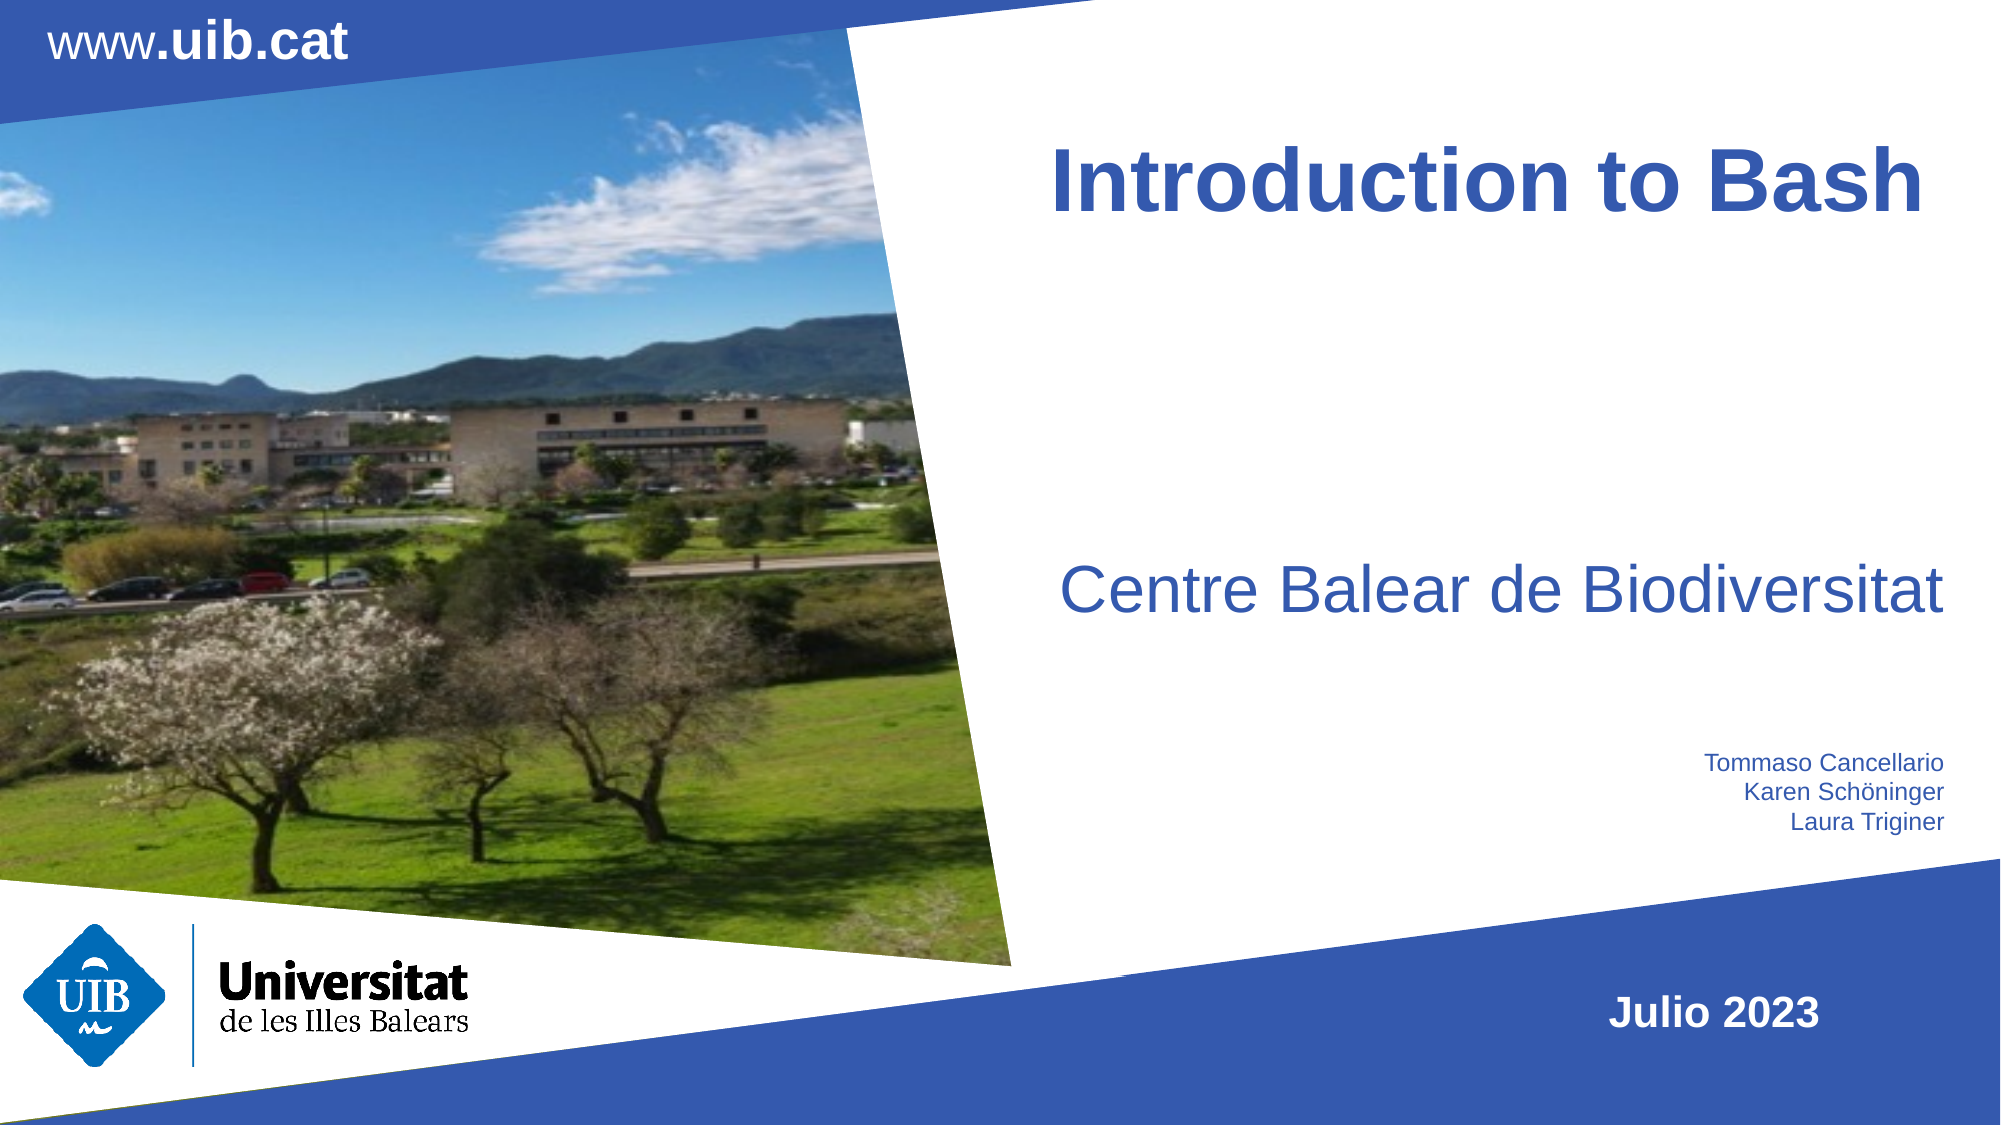

Introduction to Bash
Centre Balear de Biodiversitat
Tommaso Cancellario
Karen Schöninger
Laura Triginer
Julio 2023